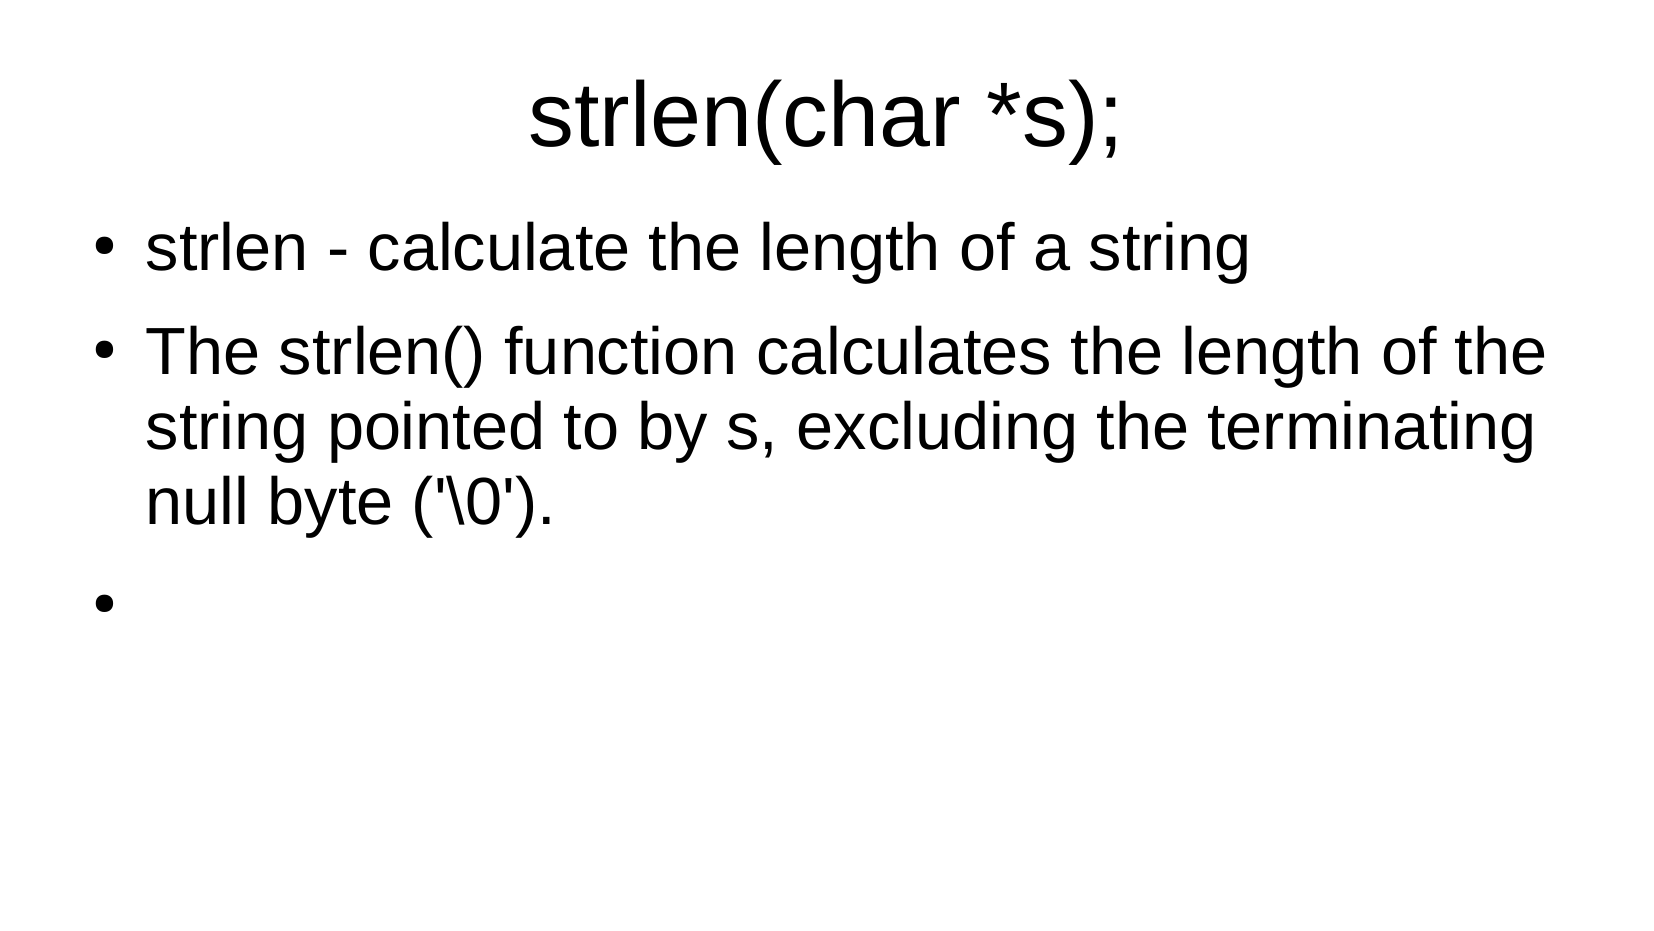

# strlen(char *s);
strlen - calculate the length of a string
The strlen() function calculates the length of the string pointed to by s, excluding the terminating null byte ('\0').